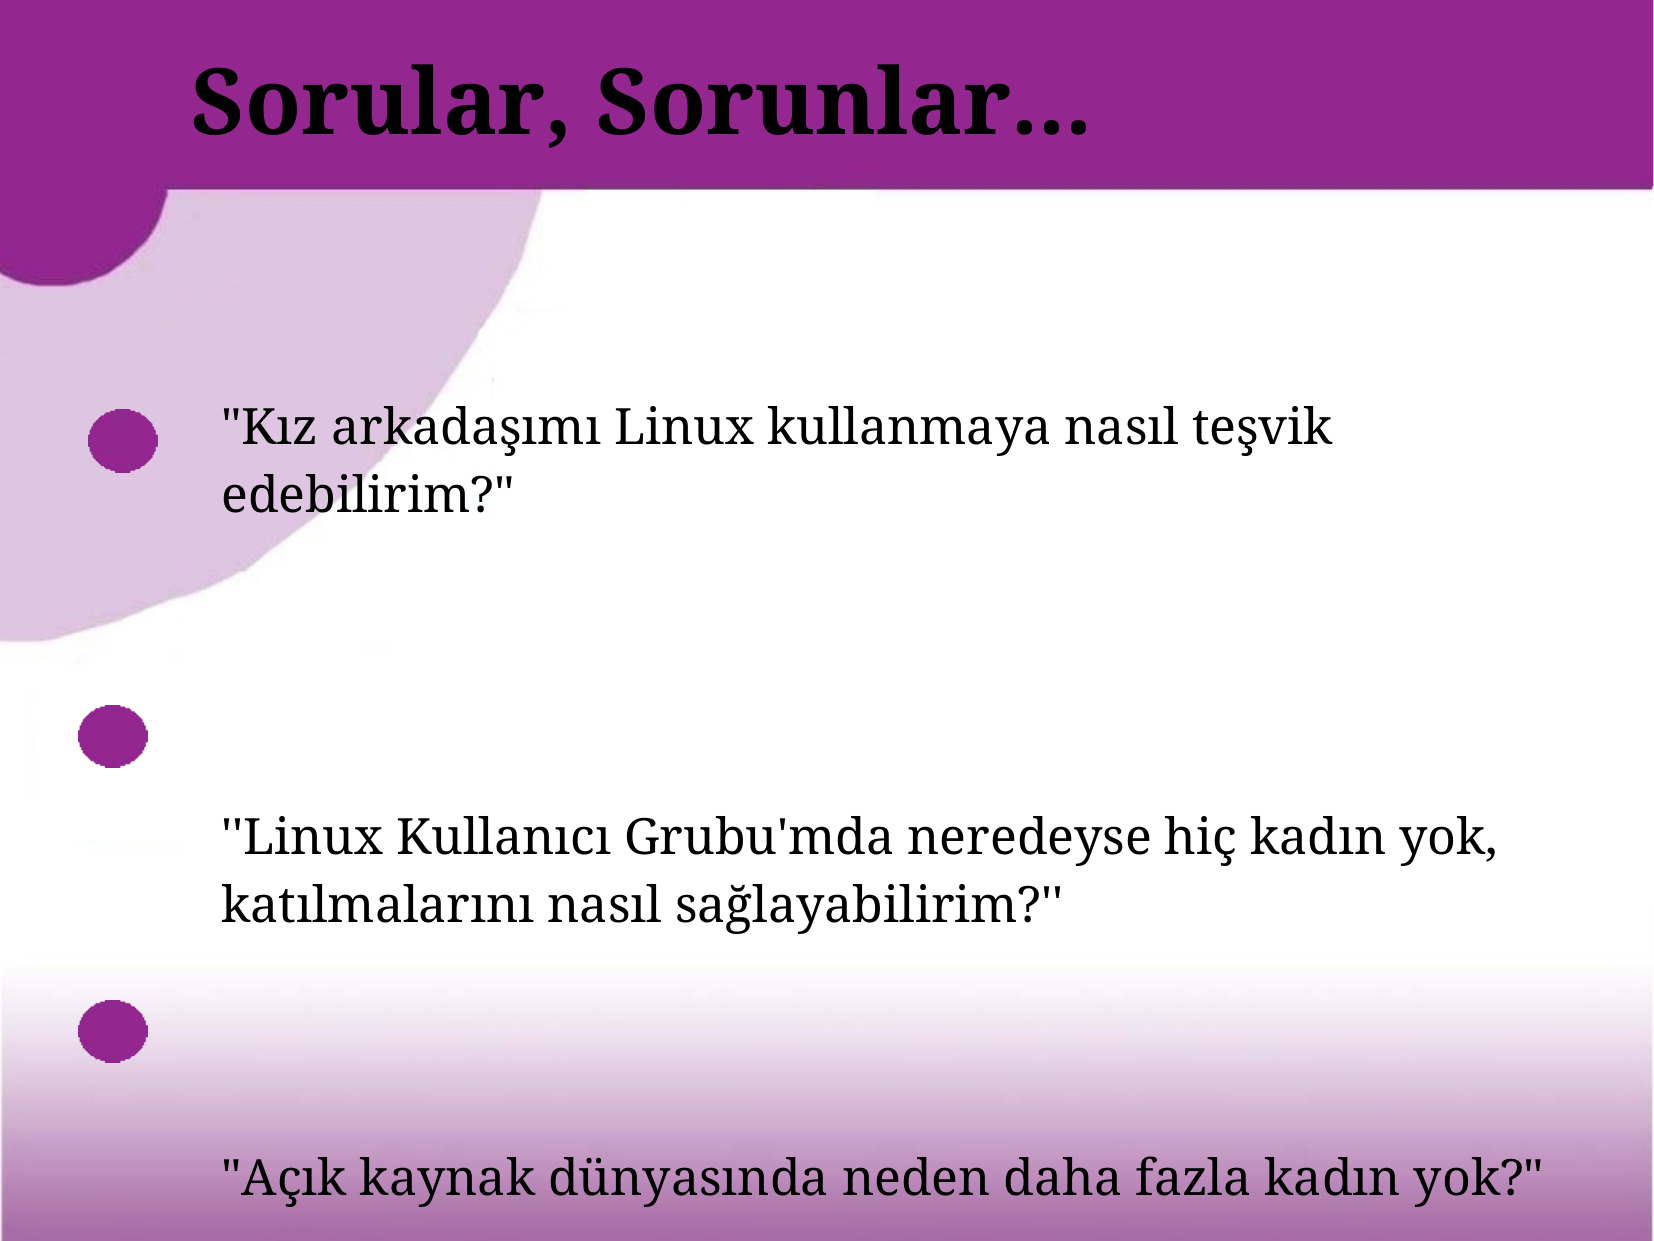

Sorular, Sorunlar...
"Kız arkadaşımı Linux kullanmaya nasıl teşvik edebilirim?"
''Linux Kullanıcı Grubu'mda neredeyse hiç kadın yok, katılmalarını nasıl sağlayabilirim?''
"Açık kaynak dünyasında neden daha fazla kadın yok?"